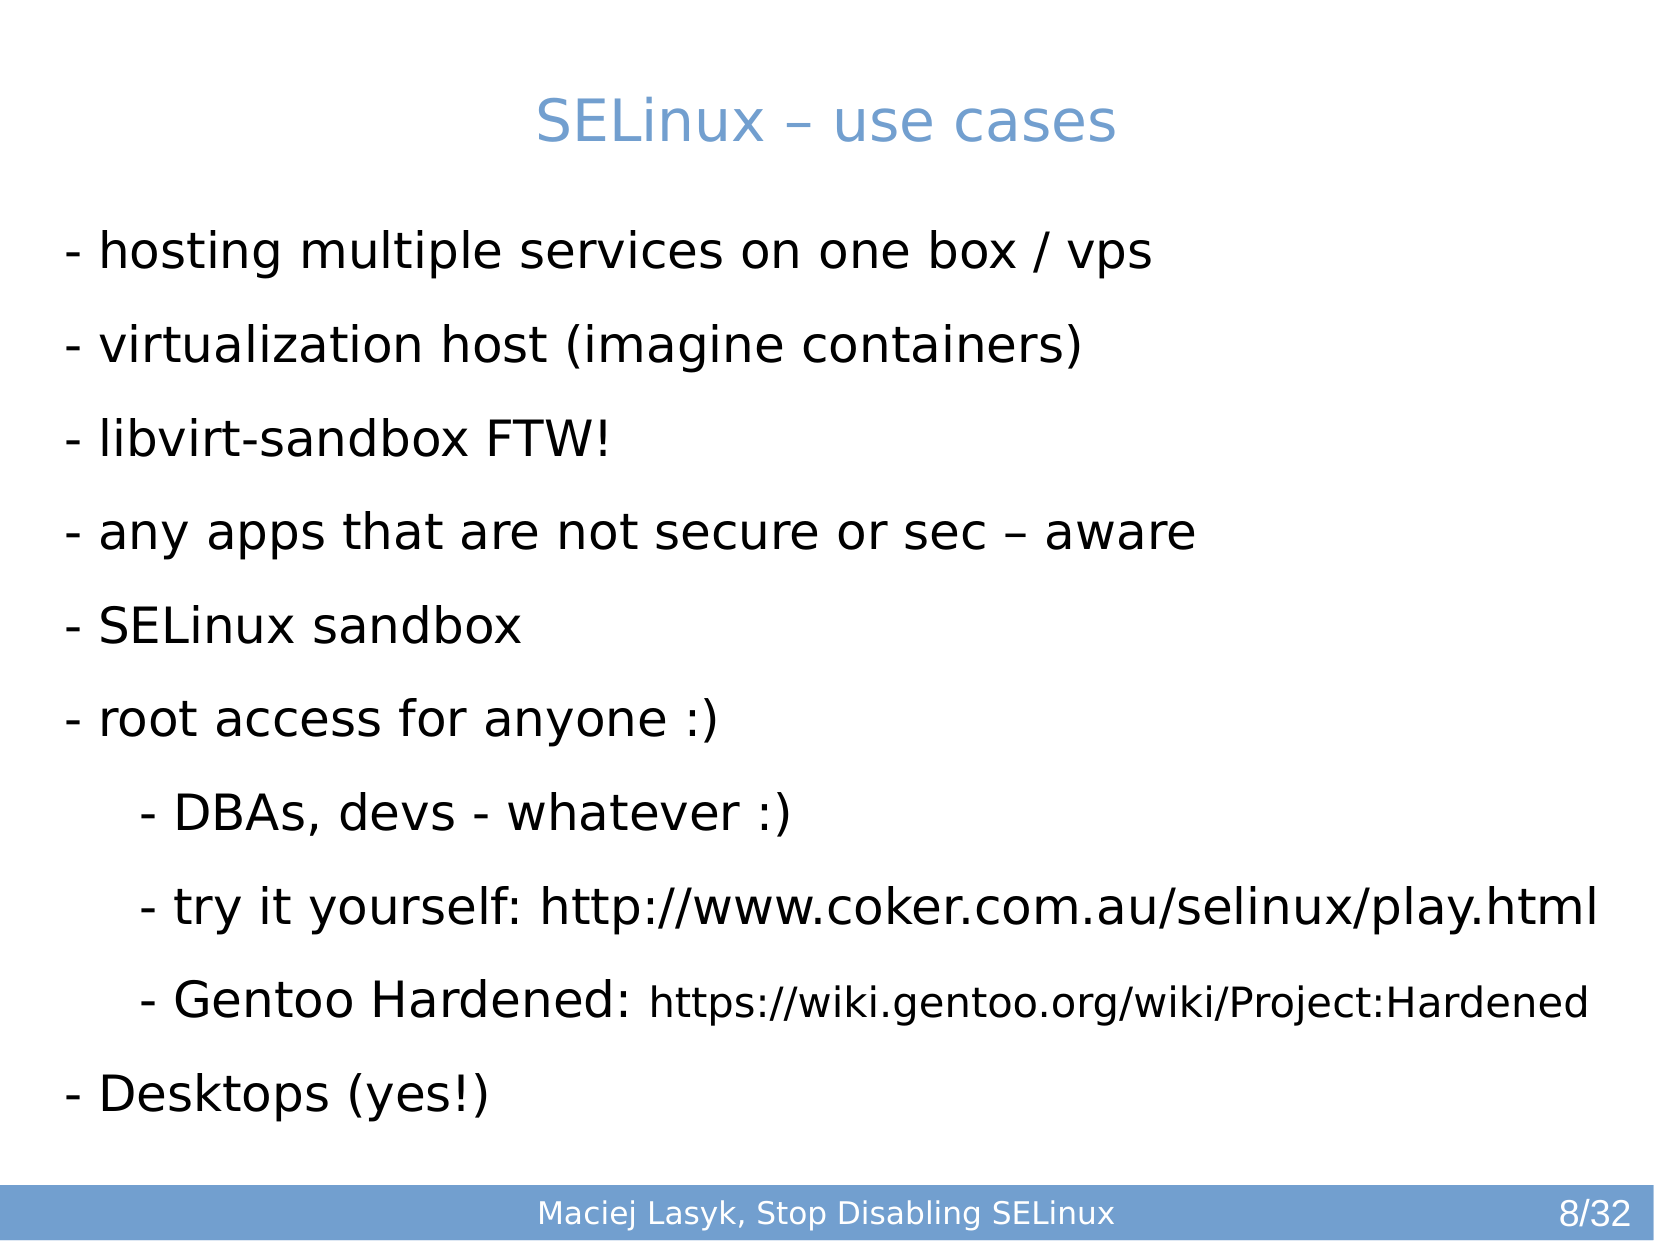

SELinux – use cases
- hosting multiple services on one box / vps
- virtualization host (imagine containers)
- libvirt-sandbox FTW!
- any apps that are not secure or sec – aware
- SELinux sandbox
- root access for anyone :)
	- DBAs, devs - whatever :)
	- try it yourself: http://www.coker.com.au/selinux/play.html
	- Gentoo Hardened: https://wiki.gentoo.org/wiki/Project:Hardened
- Desktops (yes!)
 8/32
Maciej Lasyk, High Availability Explained
Maciej Lasyk, Stop Disabling SELinux